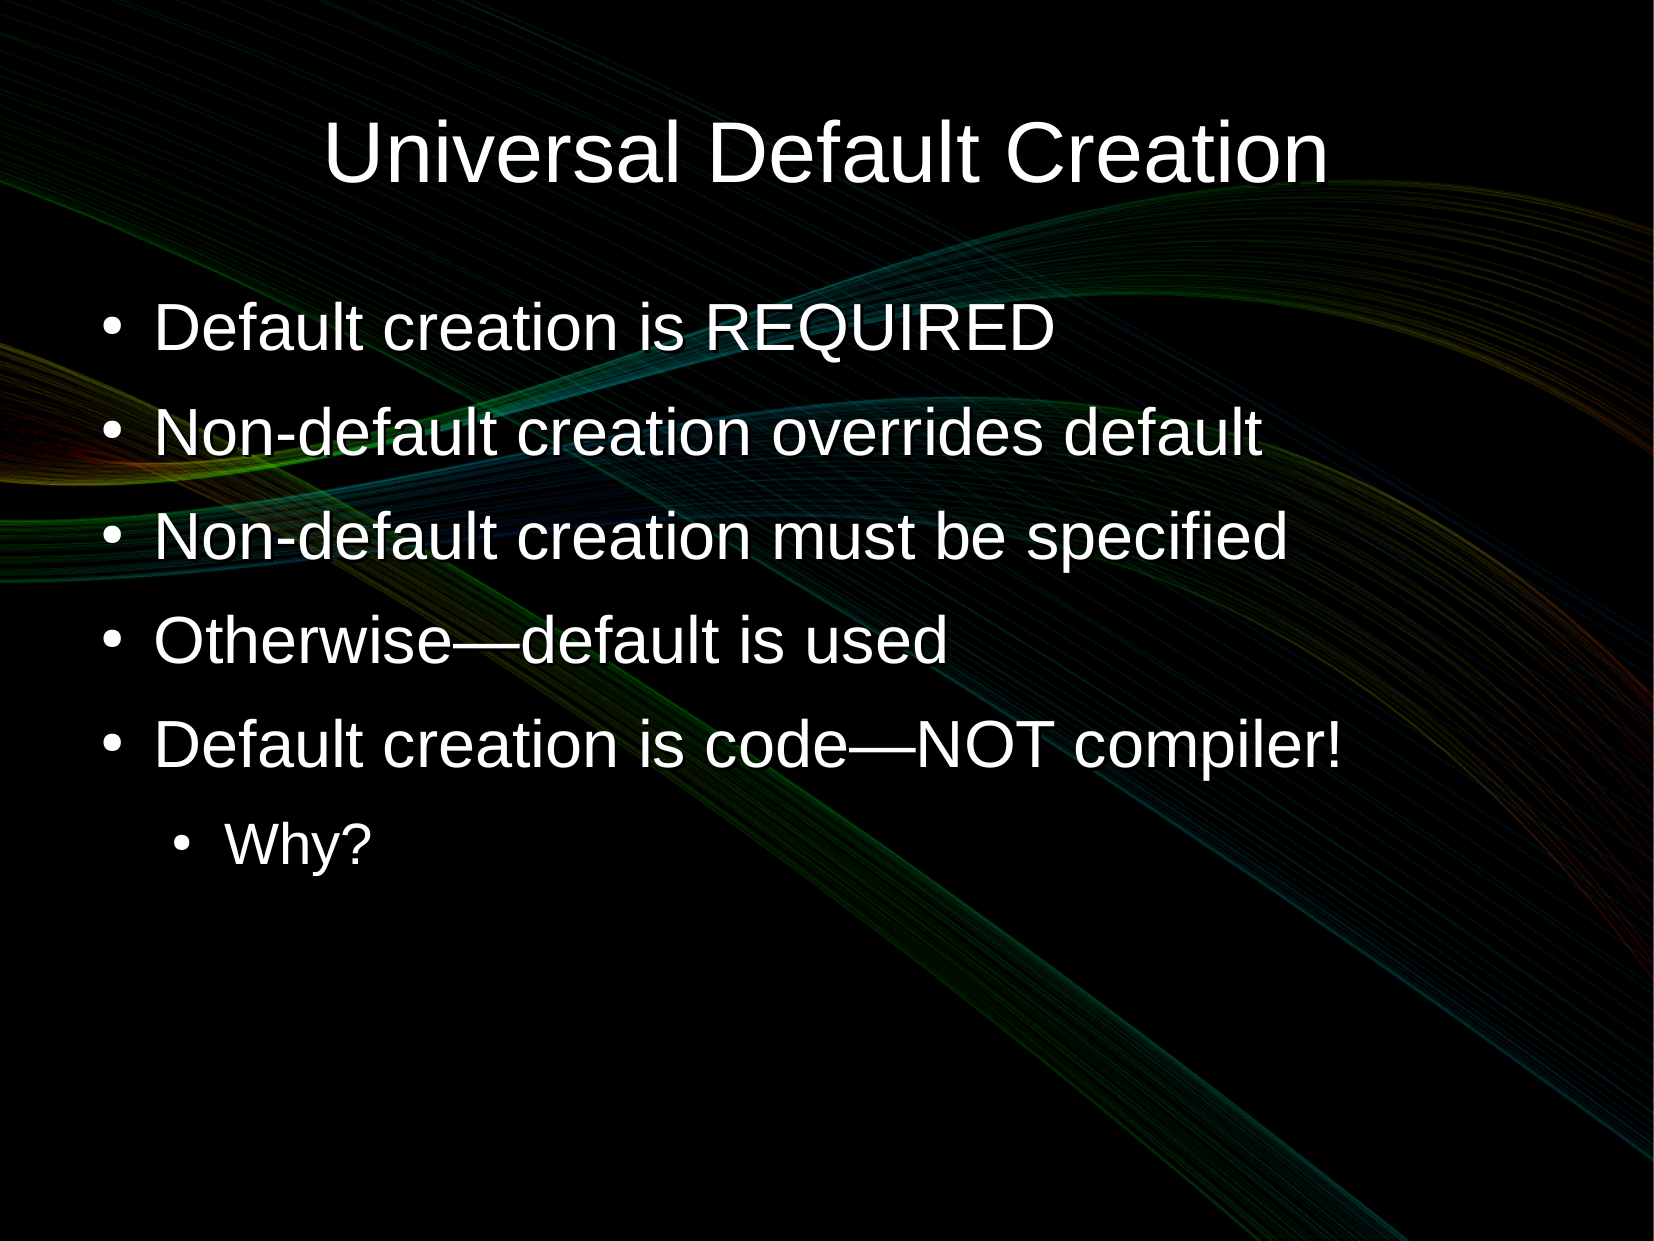

# Universal Default Creation
Default creation is REQUIRED
Non-default creation overrides default
Non-default creation must be specified
Otherwise—default is used
Default creation is code—NOT compiler!
Why?